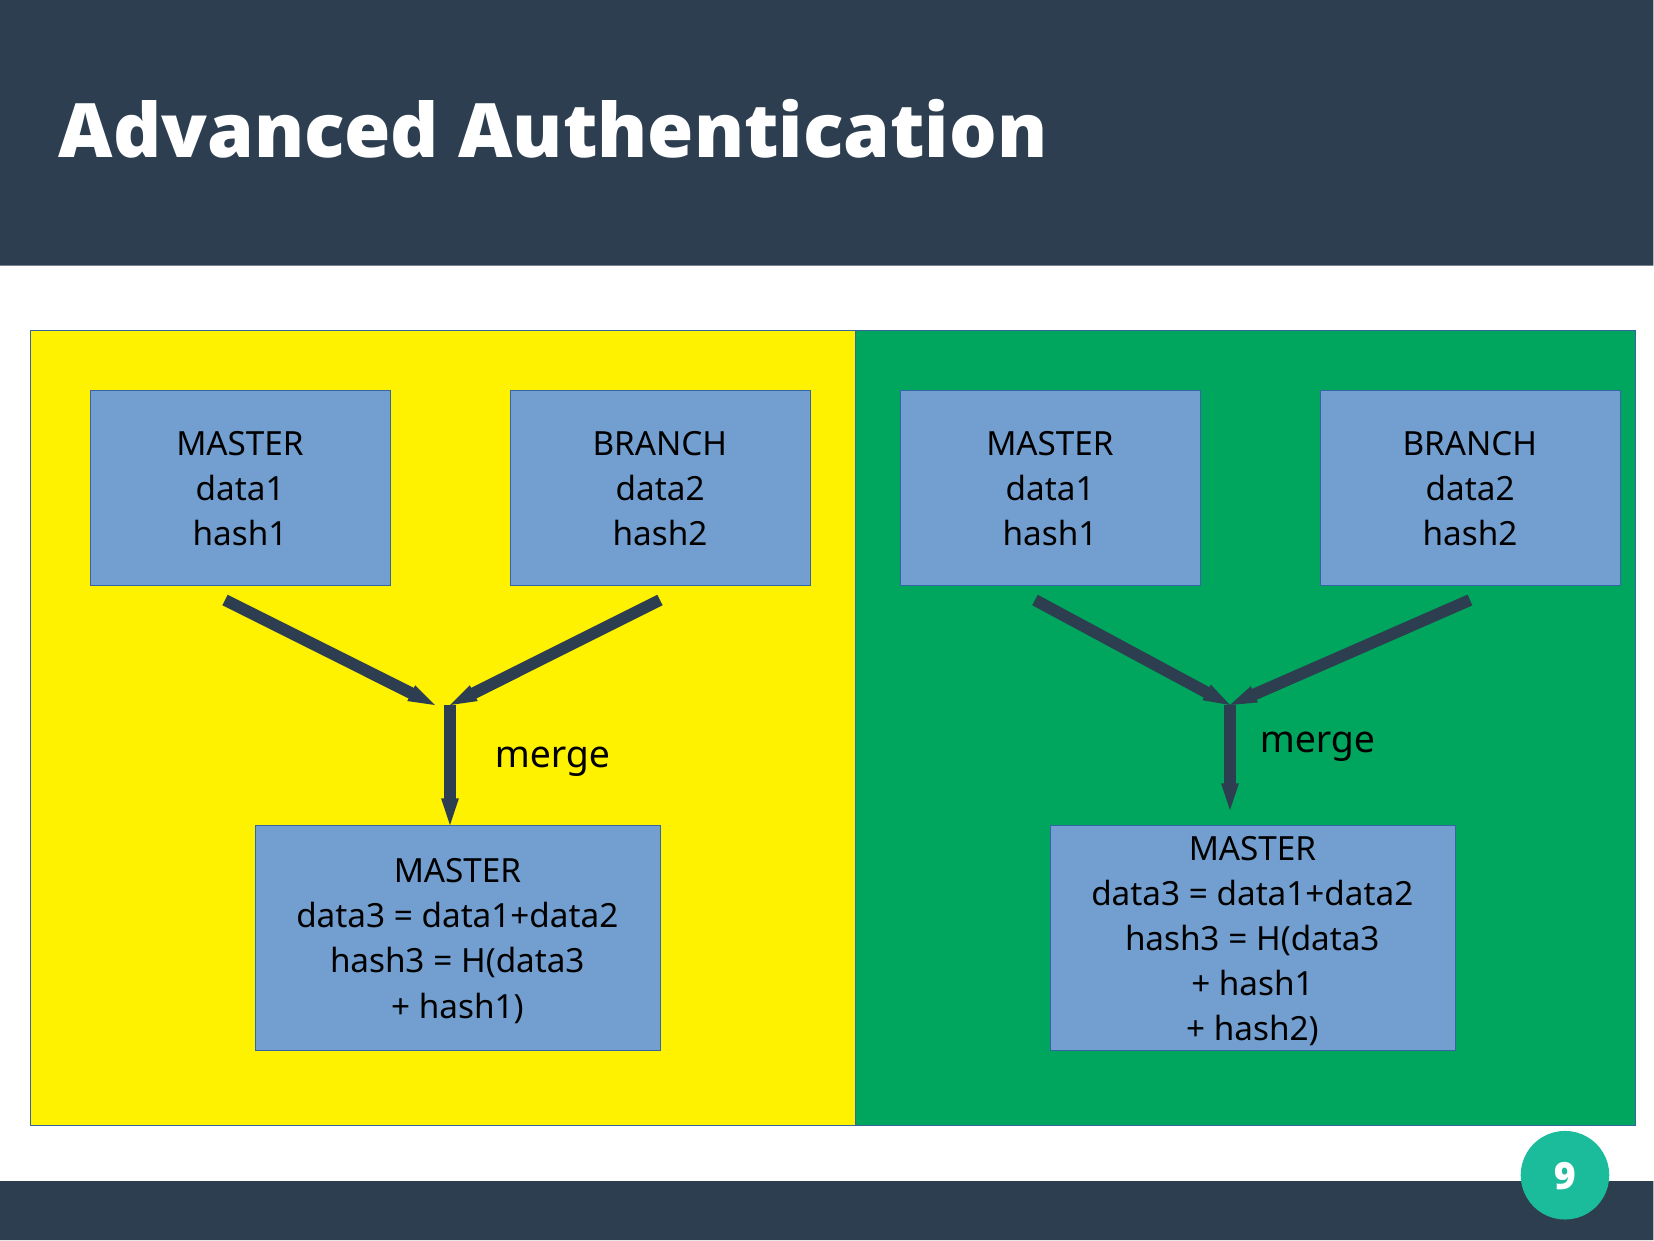

# Advanced Authentication
MASTER
data1
hash1
BRANCH
data2
hash2
MASTER
data1
hash1
BRANCH
data2
hash2
merge
merge
MASTER
data3 = data1+data2
hash3 = H(data3
+ hash1)
MASTER
data3 = data1+data2
hash3 = H(data3
+ hash1
+ hash2)
9